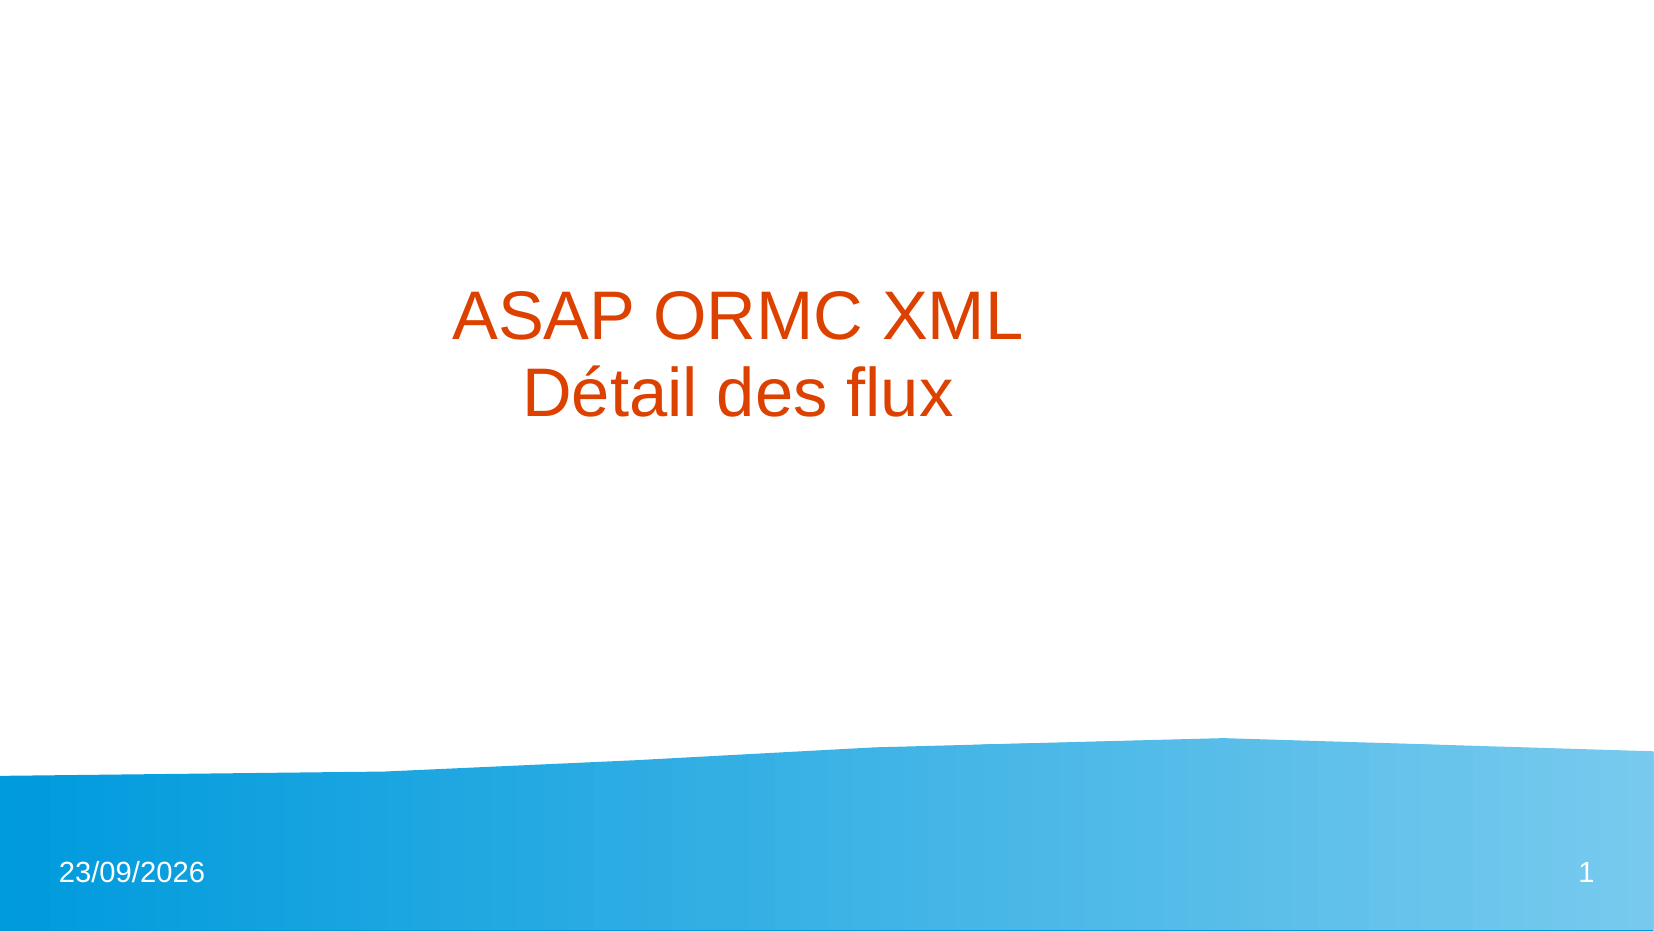

# ASAP ORMC XML Détail des flux